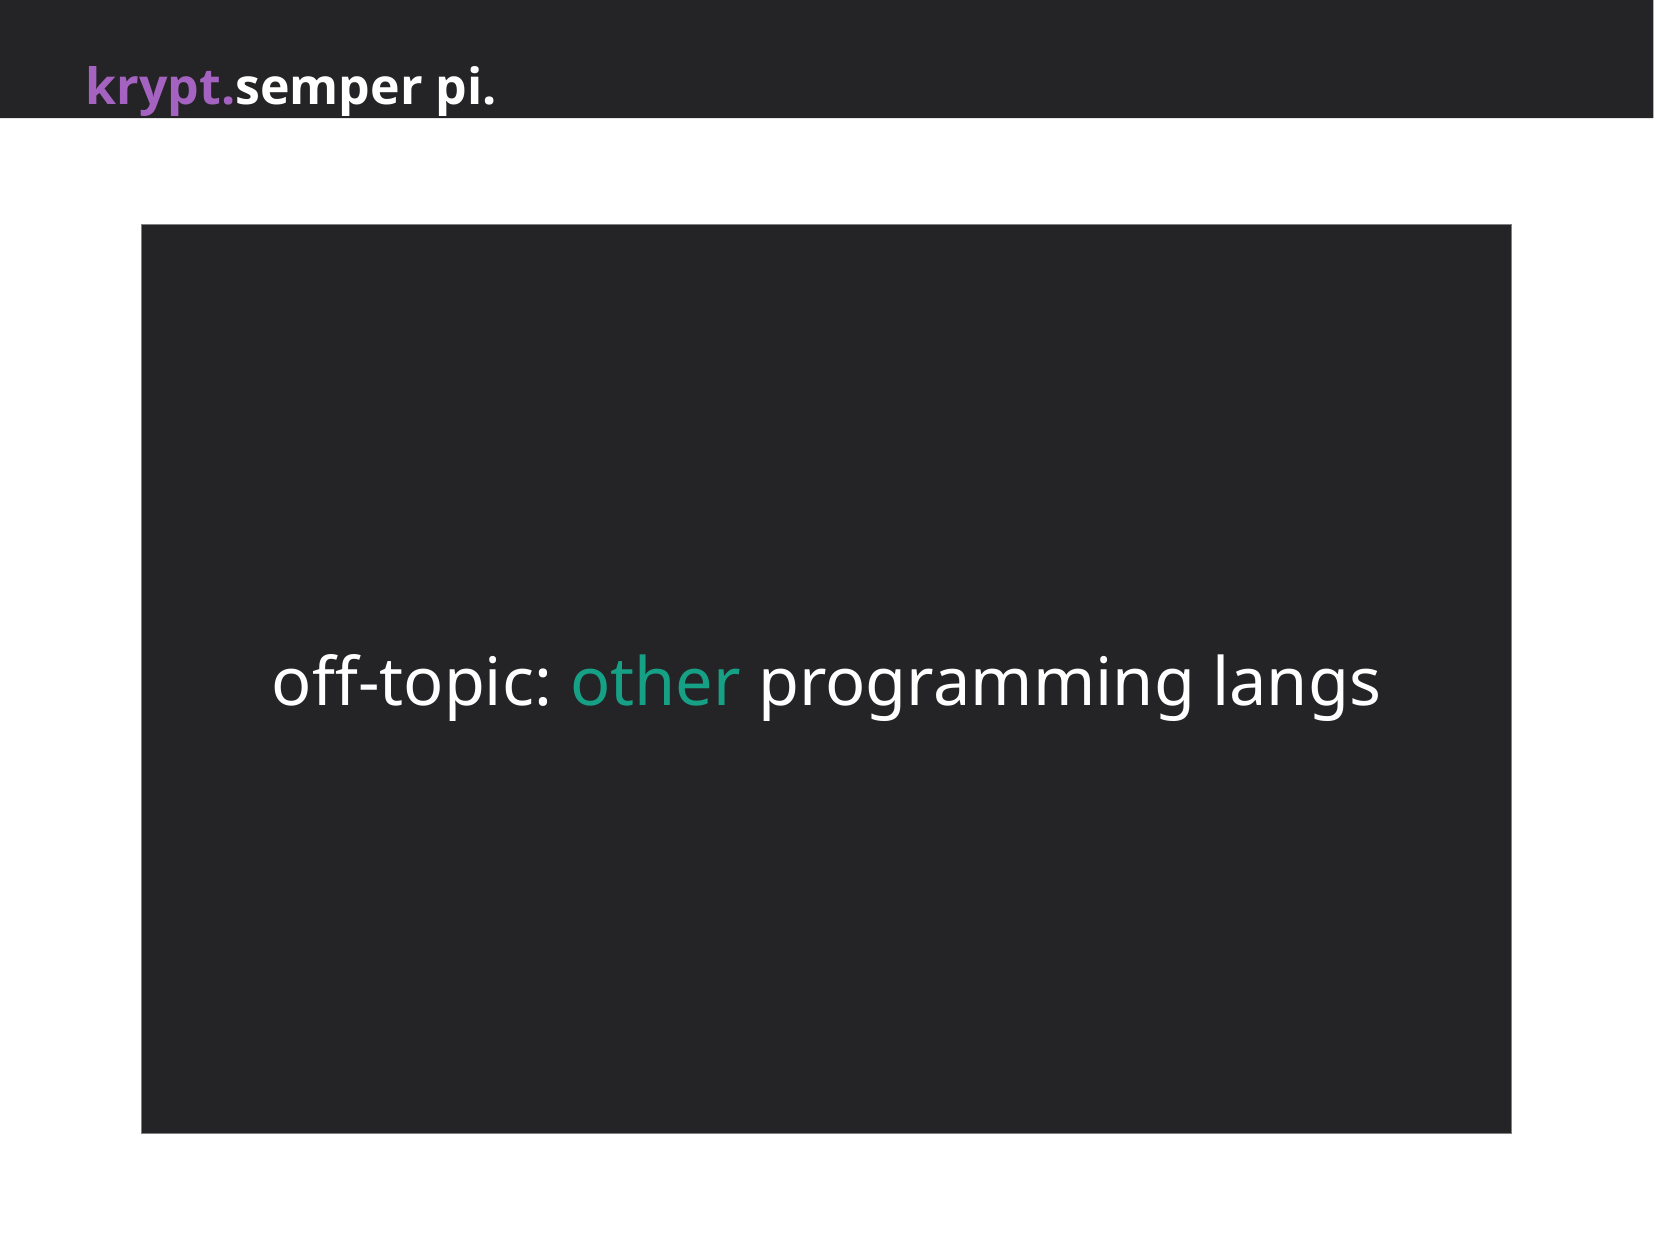

krypt.semper pi.
off-topic: other programming langs
krypt first of all is a framework